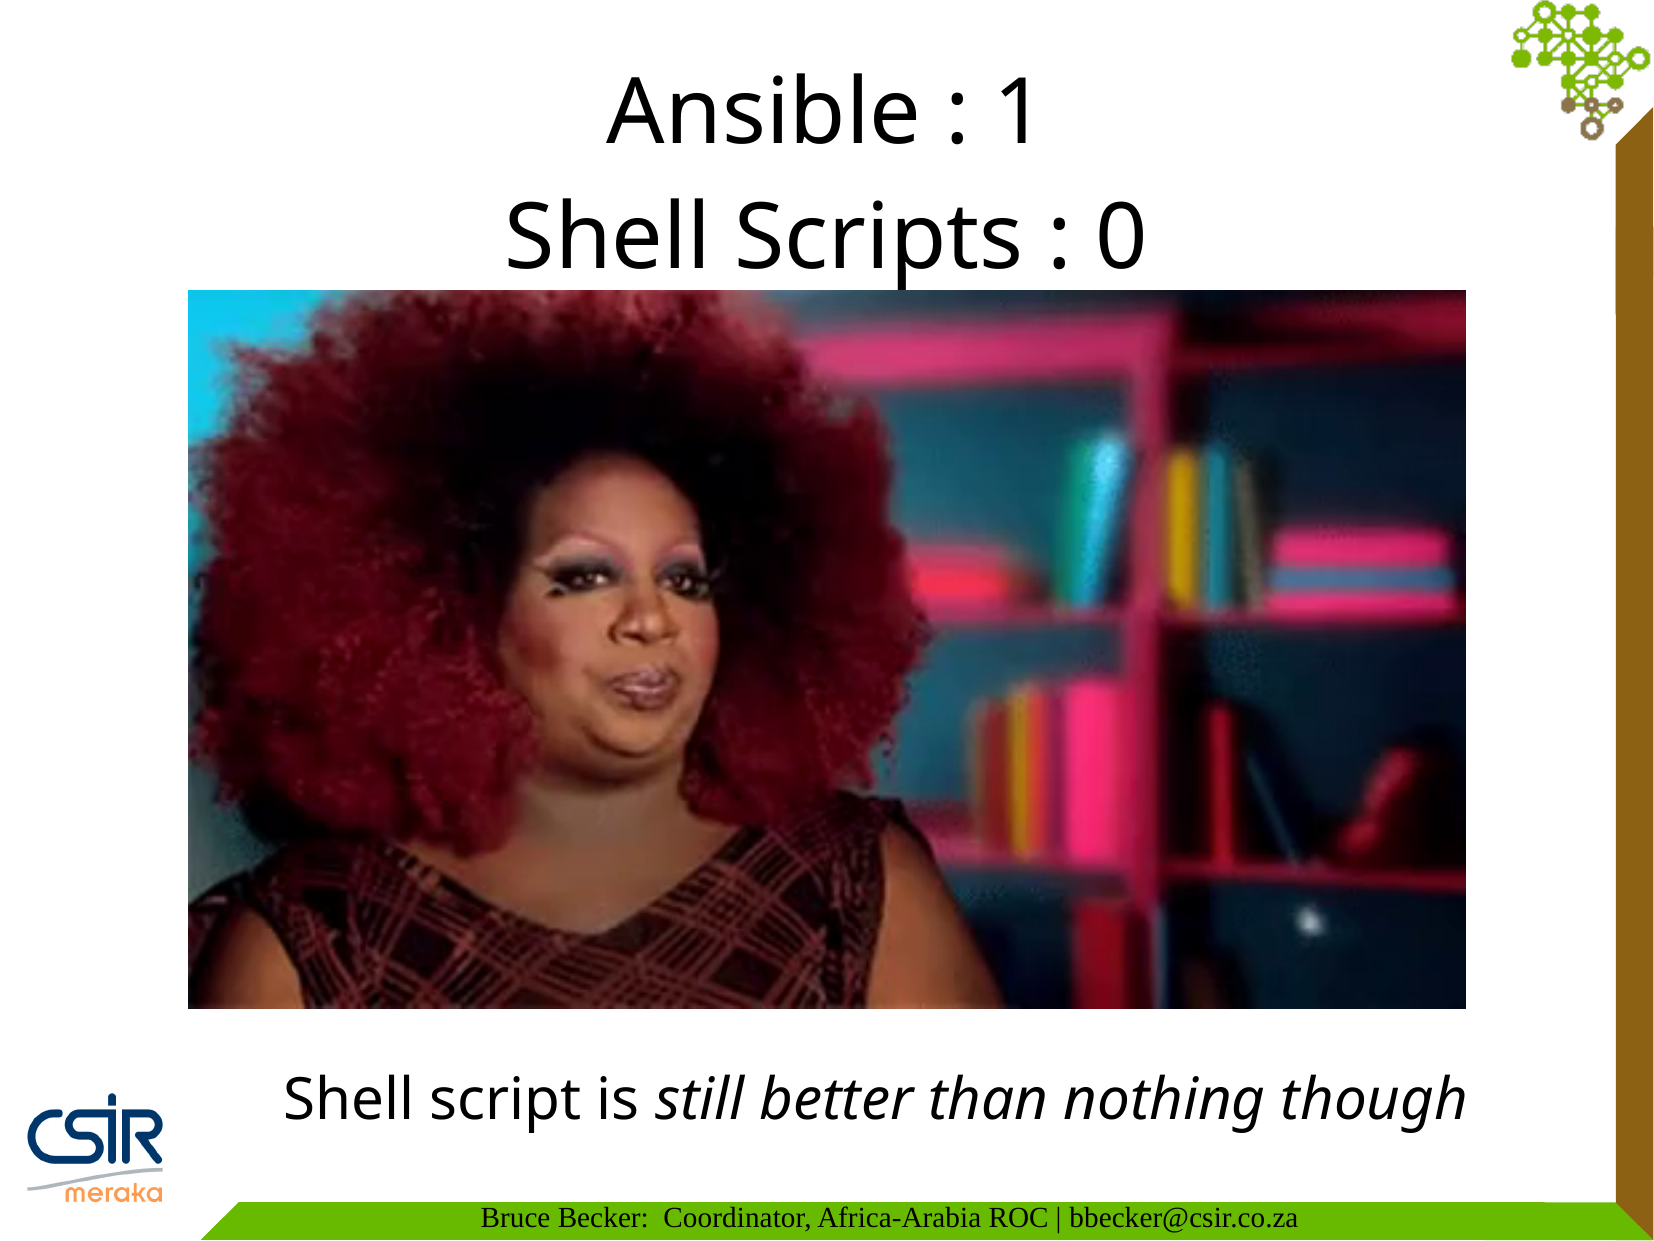

# Ansible : 1 Shell Scripts : 0
Shell script is still better than nothing though
25